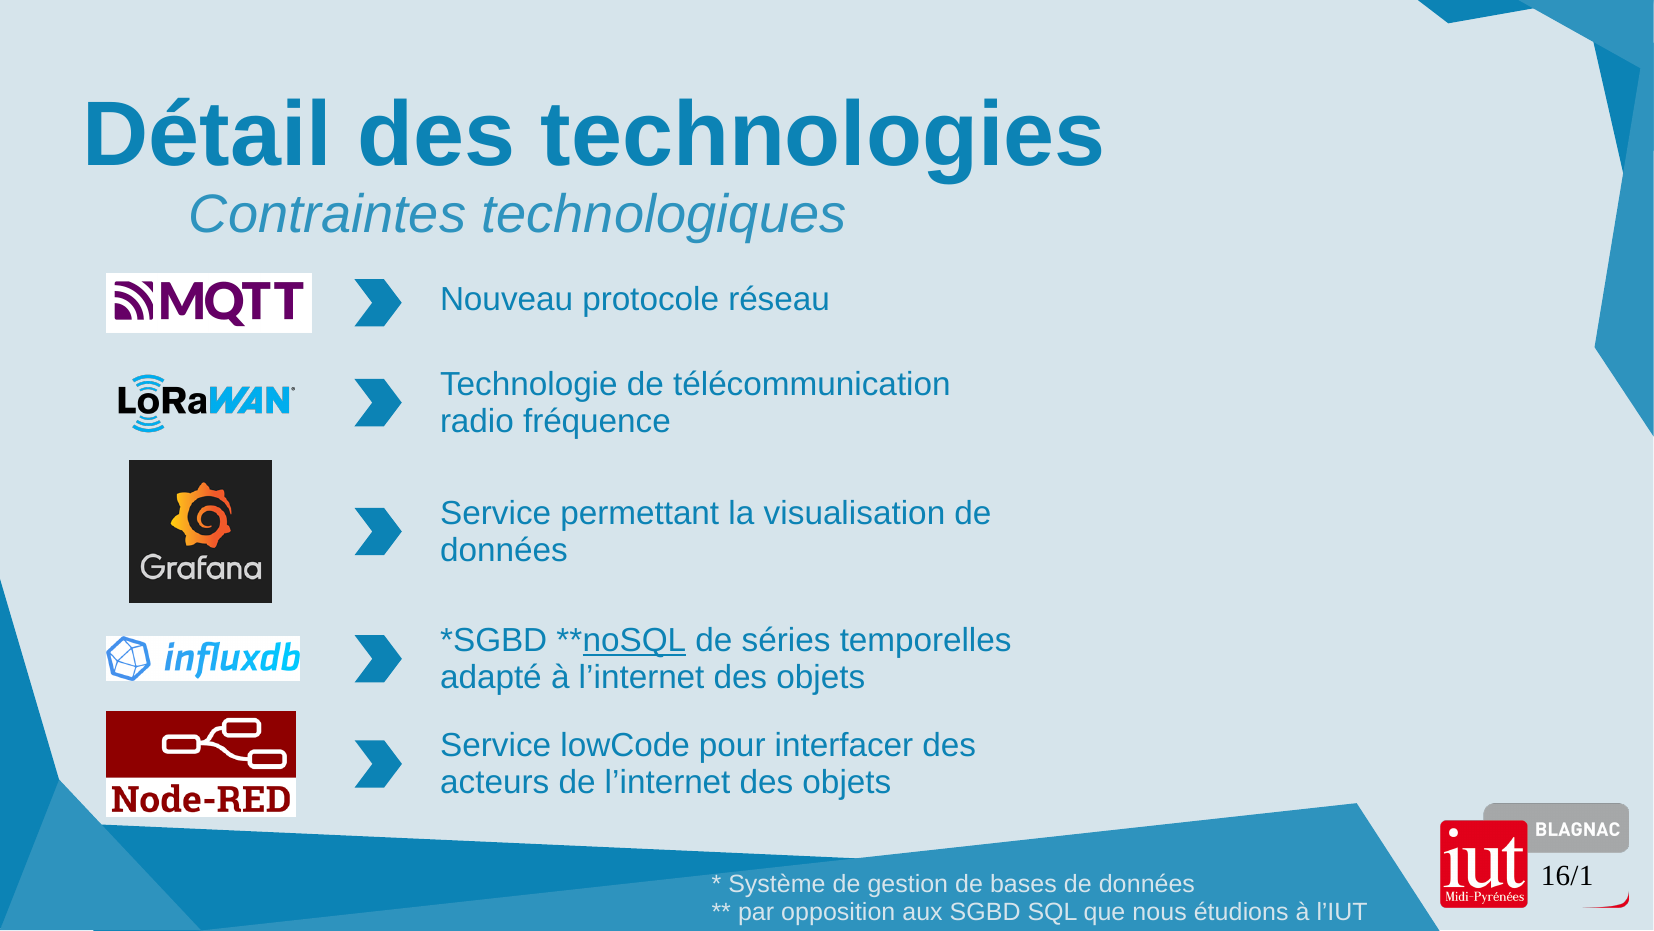

# Détail des technologies
Contraintes technologiques
Nouveau protocole réseau
Technologie de télécommunication radio fréquence
Service permettant la visualisation de données
*SGBD **noSQL de séries temporelles adapté à l’internet des objets
Service lowCode pour interfacer des acteurs de l’internet des objets
16
* Système de gestion de bases de données
** par opposition aux SGBD SQL que nous étudions à l’IUT